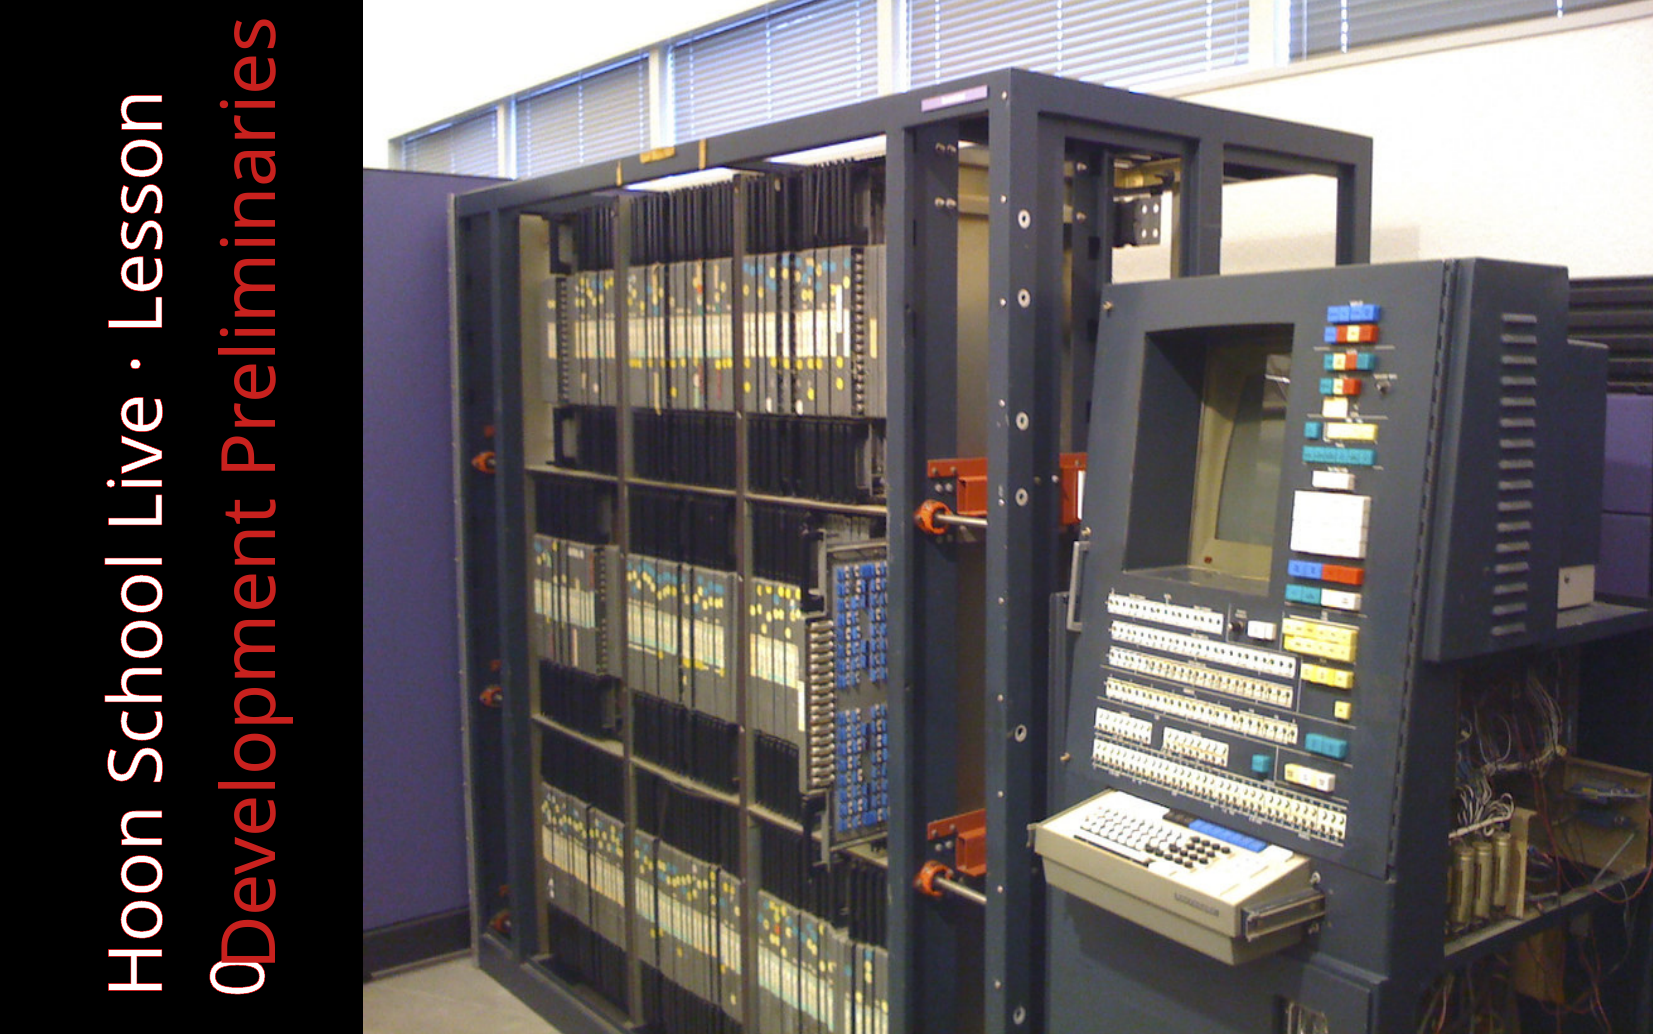

Development Preliminaries
Hoon School Live · Lesson 0